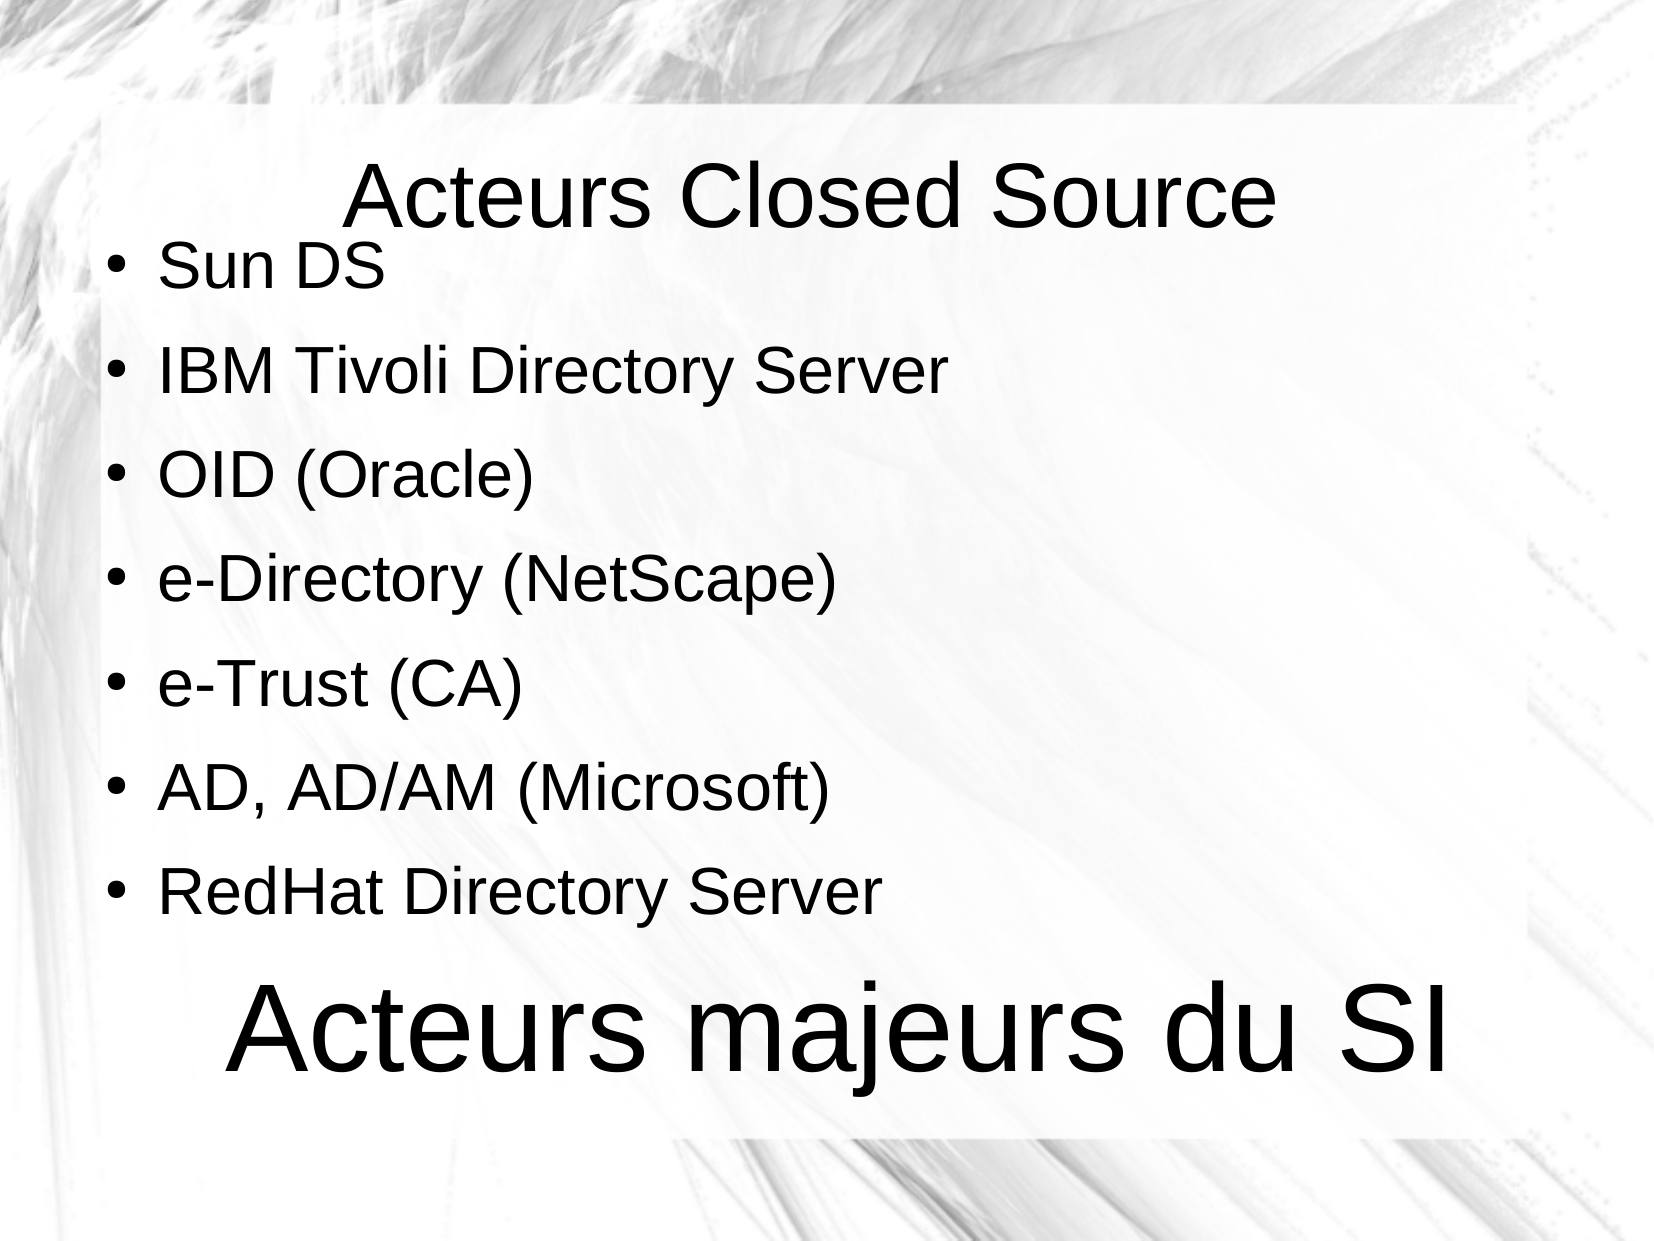

# Acteurs Closed Source
Sun DS
IBM Tivoli Directory Server
OID (Oracle)
e-Directory (NetScape)
e-Trust (CA)
AD, AD/AM (Microsoft)
RedHat Directory Server
Acteurs majeurs du SI